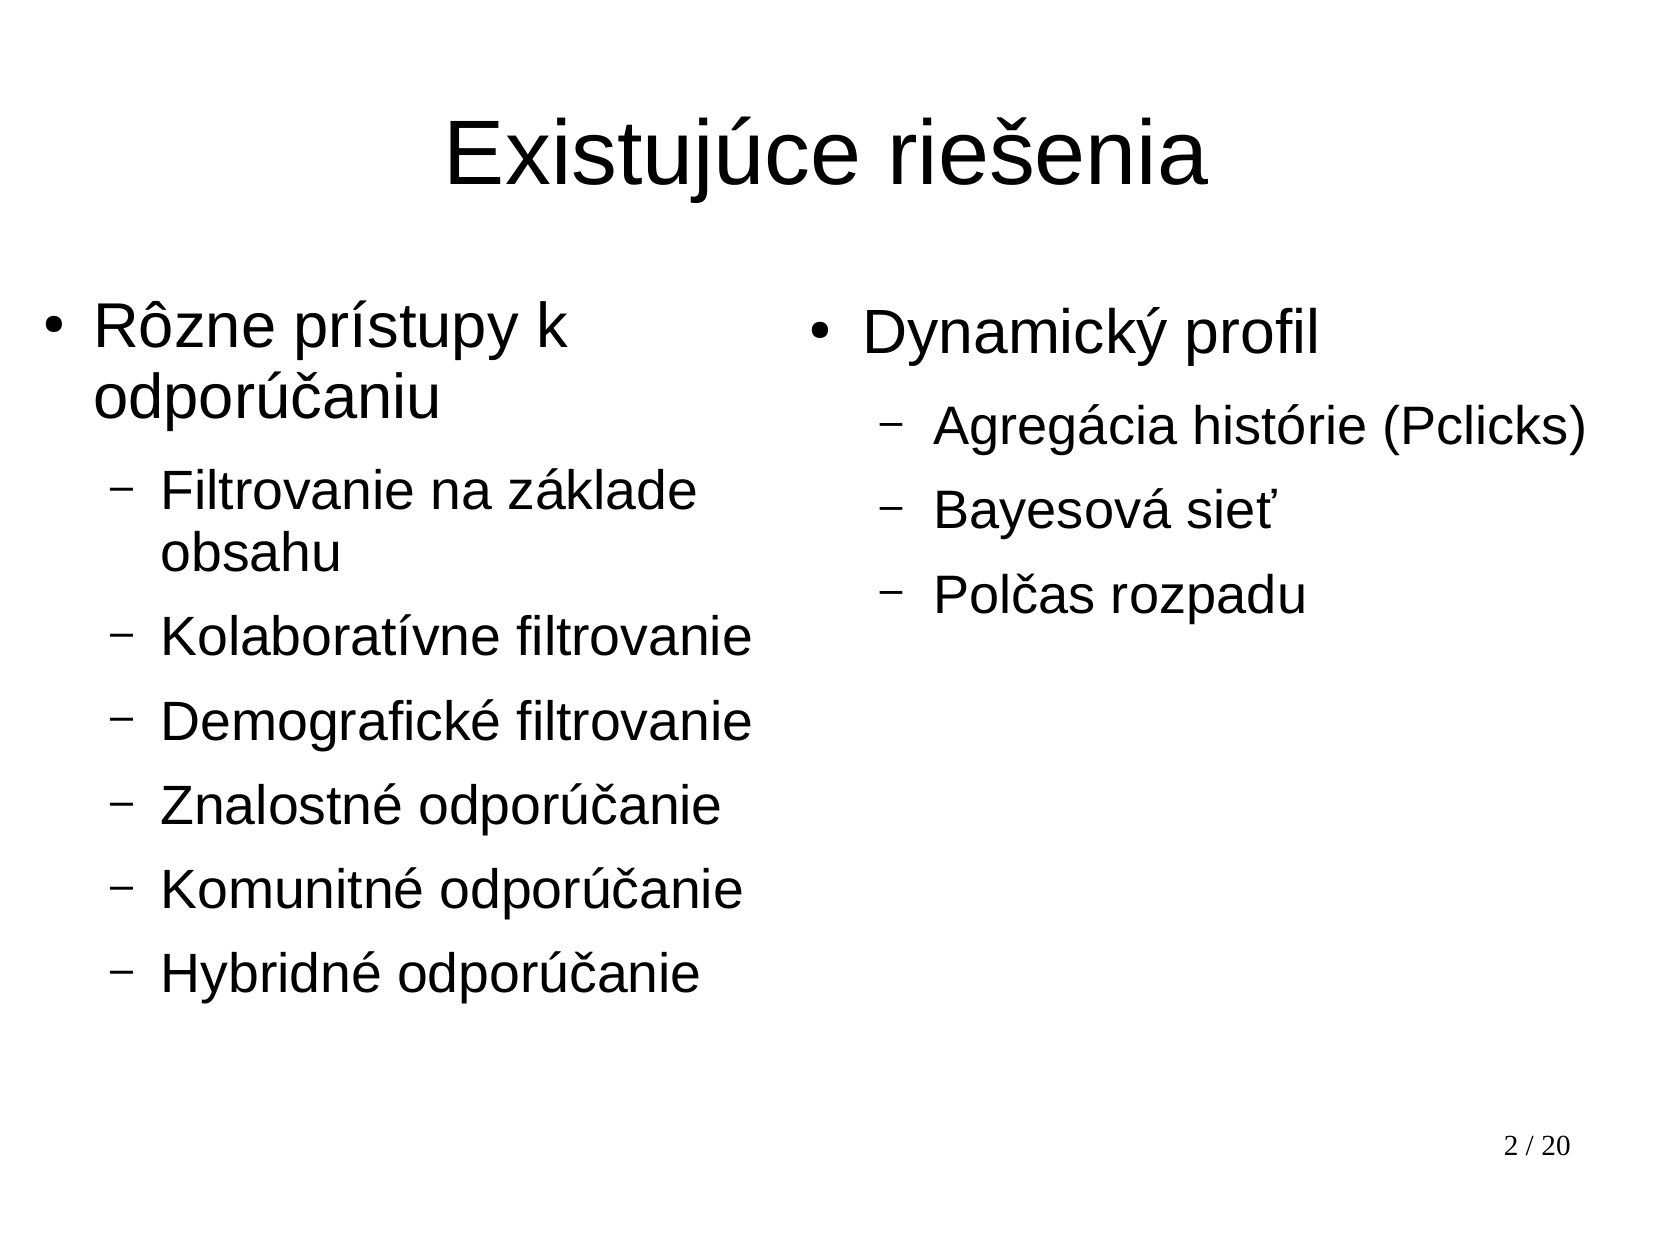

# Existujúce riešenia
Rôzne prístupy k odporúčaniu
Filtrovanie na základe obsahu
Kolaboratívne filtrovanie
Demografické filtrovanie
Znalostné odporúčanie
Komunitné odporúčanie
Hybridné odporúčanie
Dynamický profil
Agregácia histórie (Pclicks)
Bayesová sieť
Polčas rozpadu
2